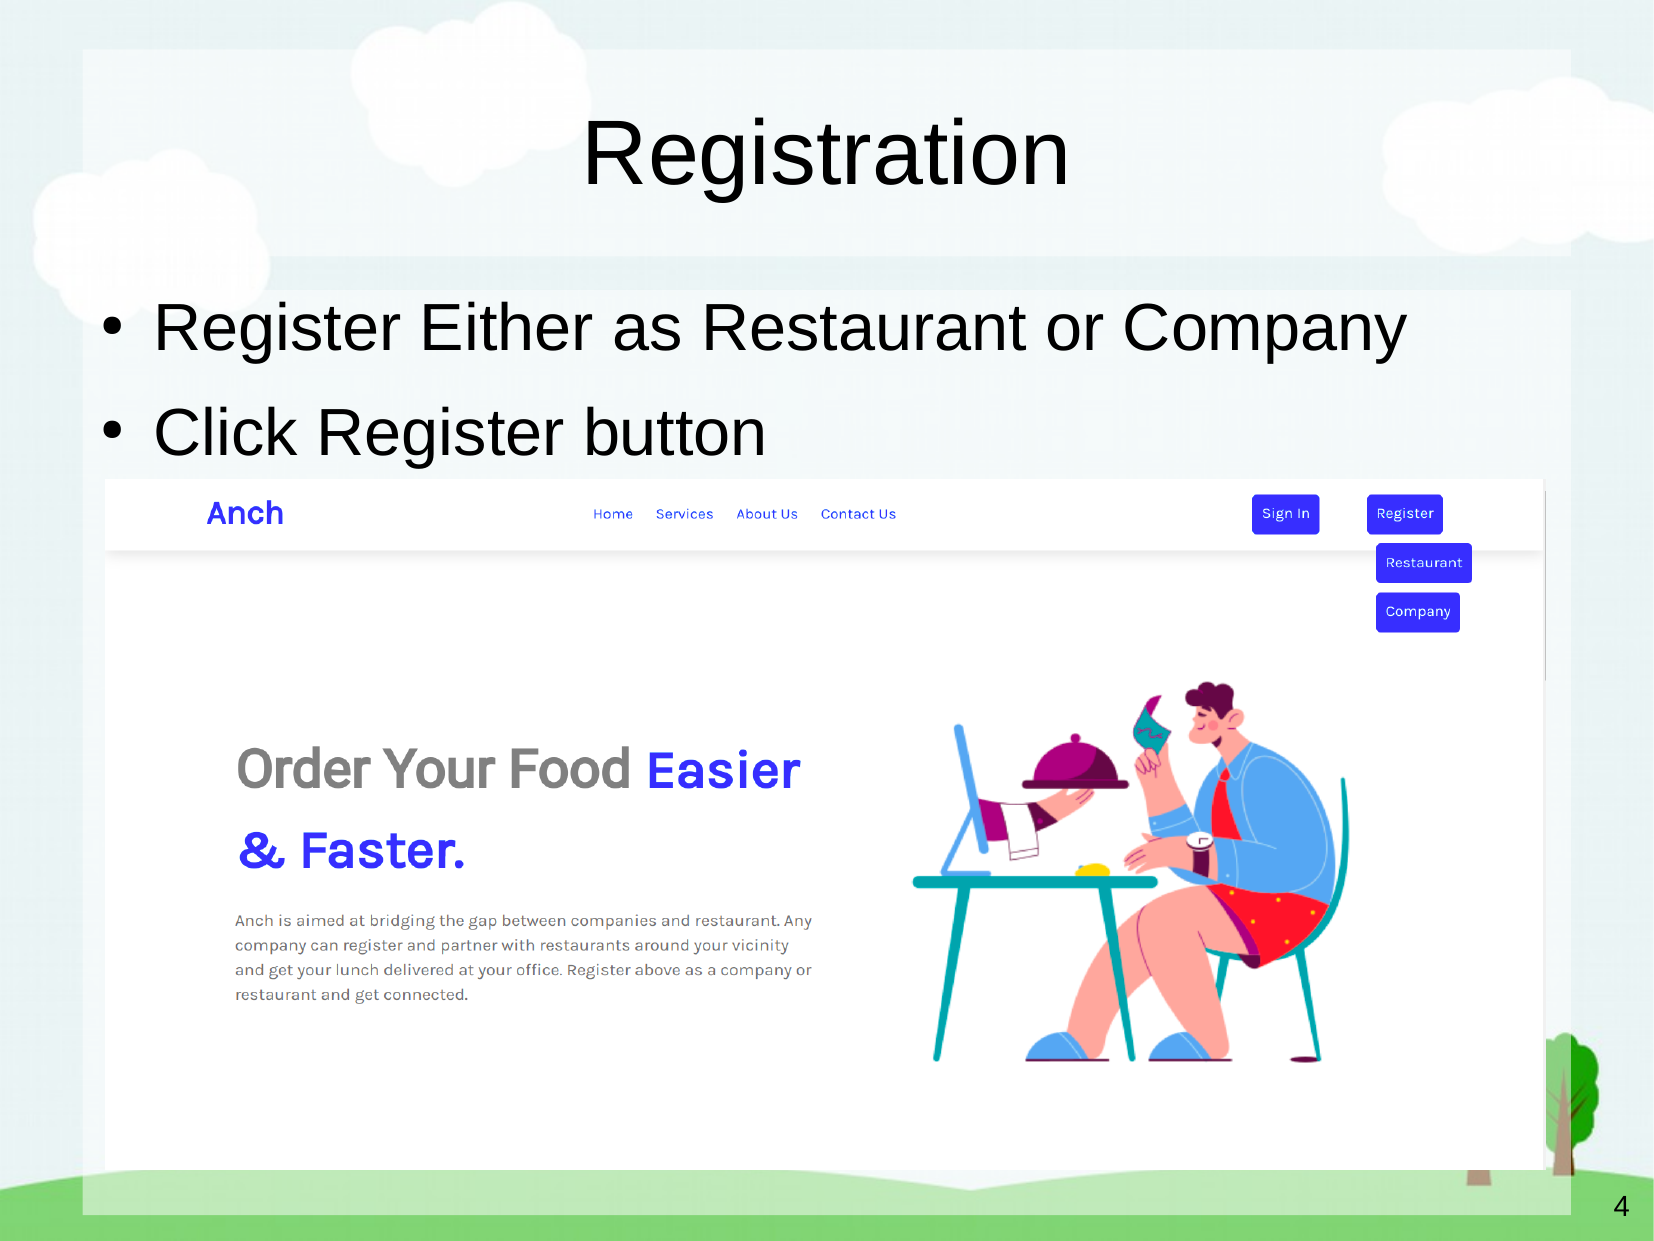

# Registration
Register Either as Restaurant or Company
Click Register button
4